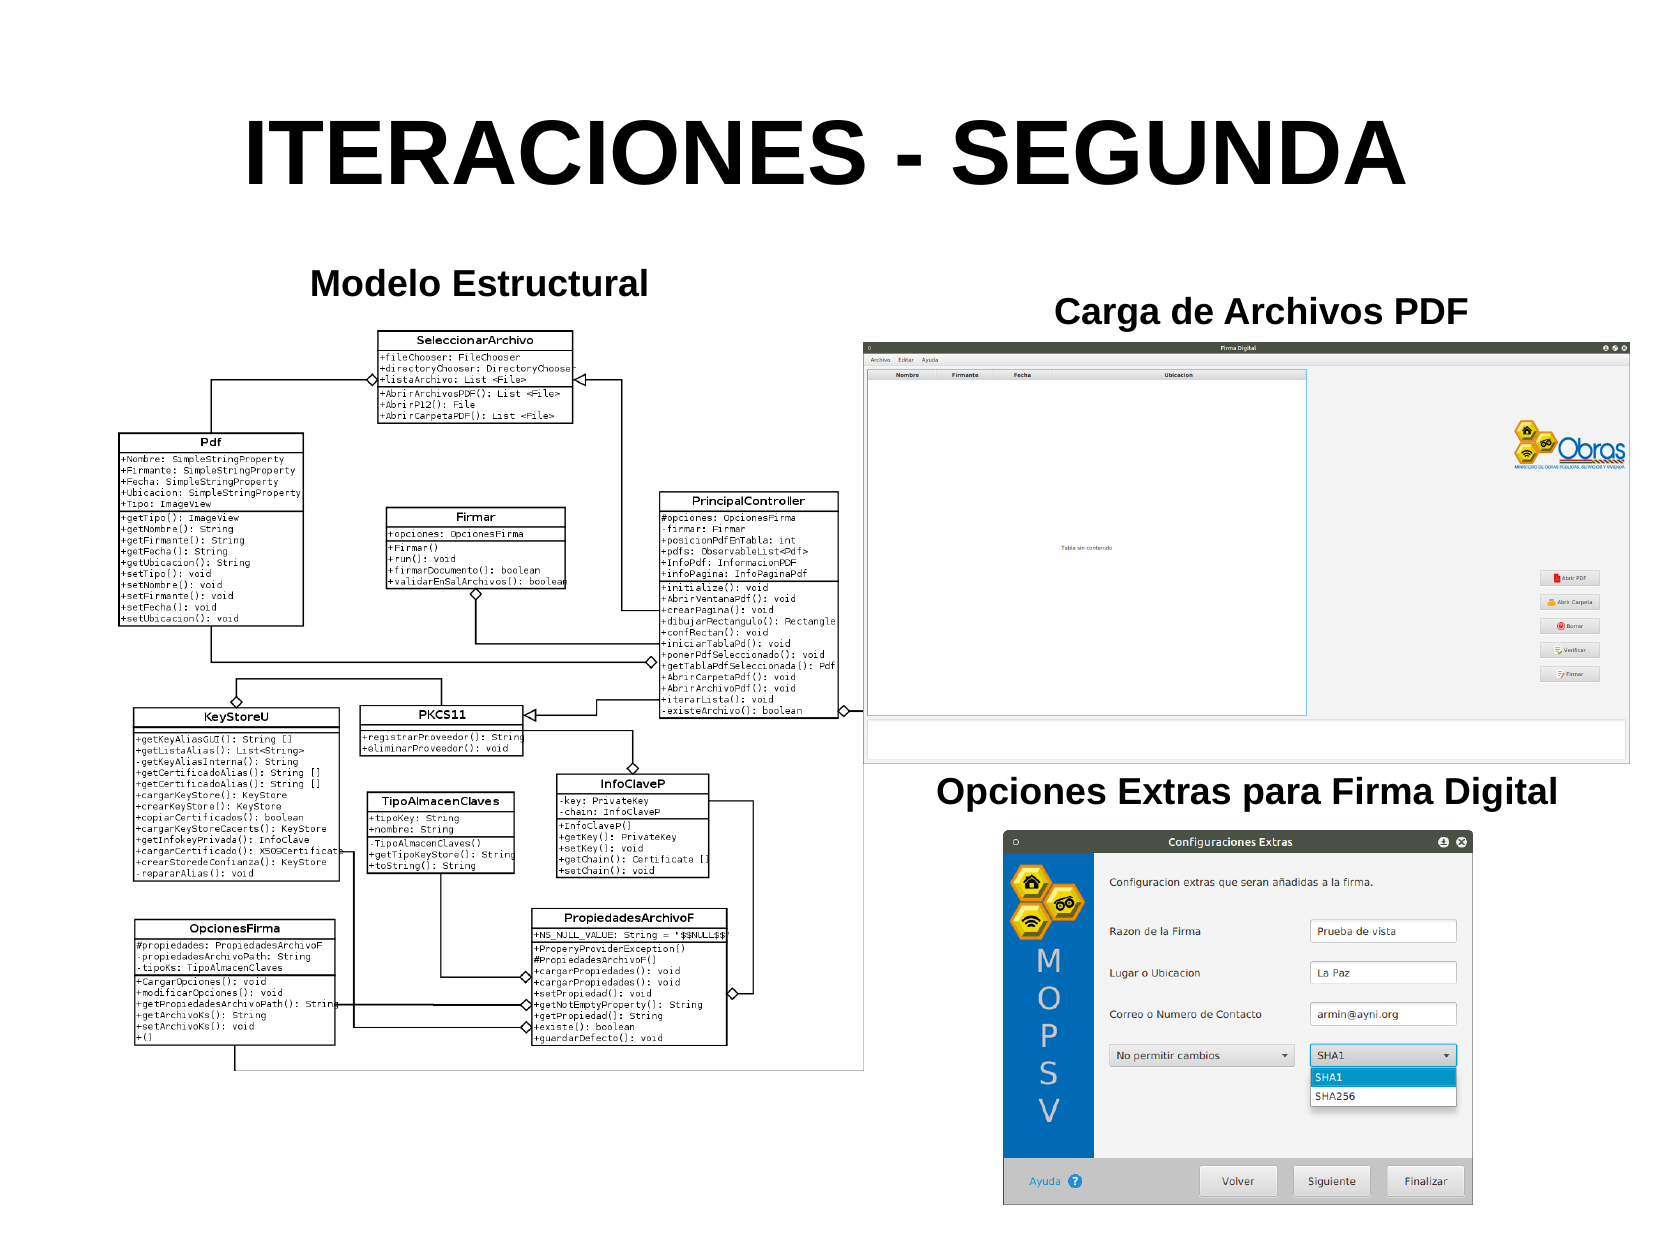

# ITERACIONES - SEGUNDA
Modelo Estructural
Carga de Archivos PDF
Opciones Extras para Firma Digital